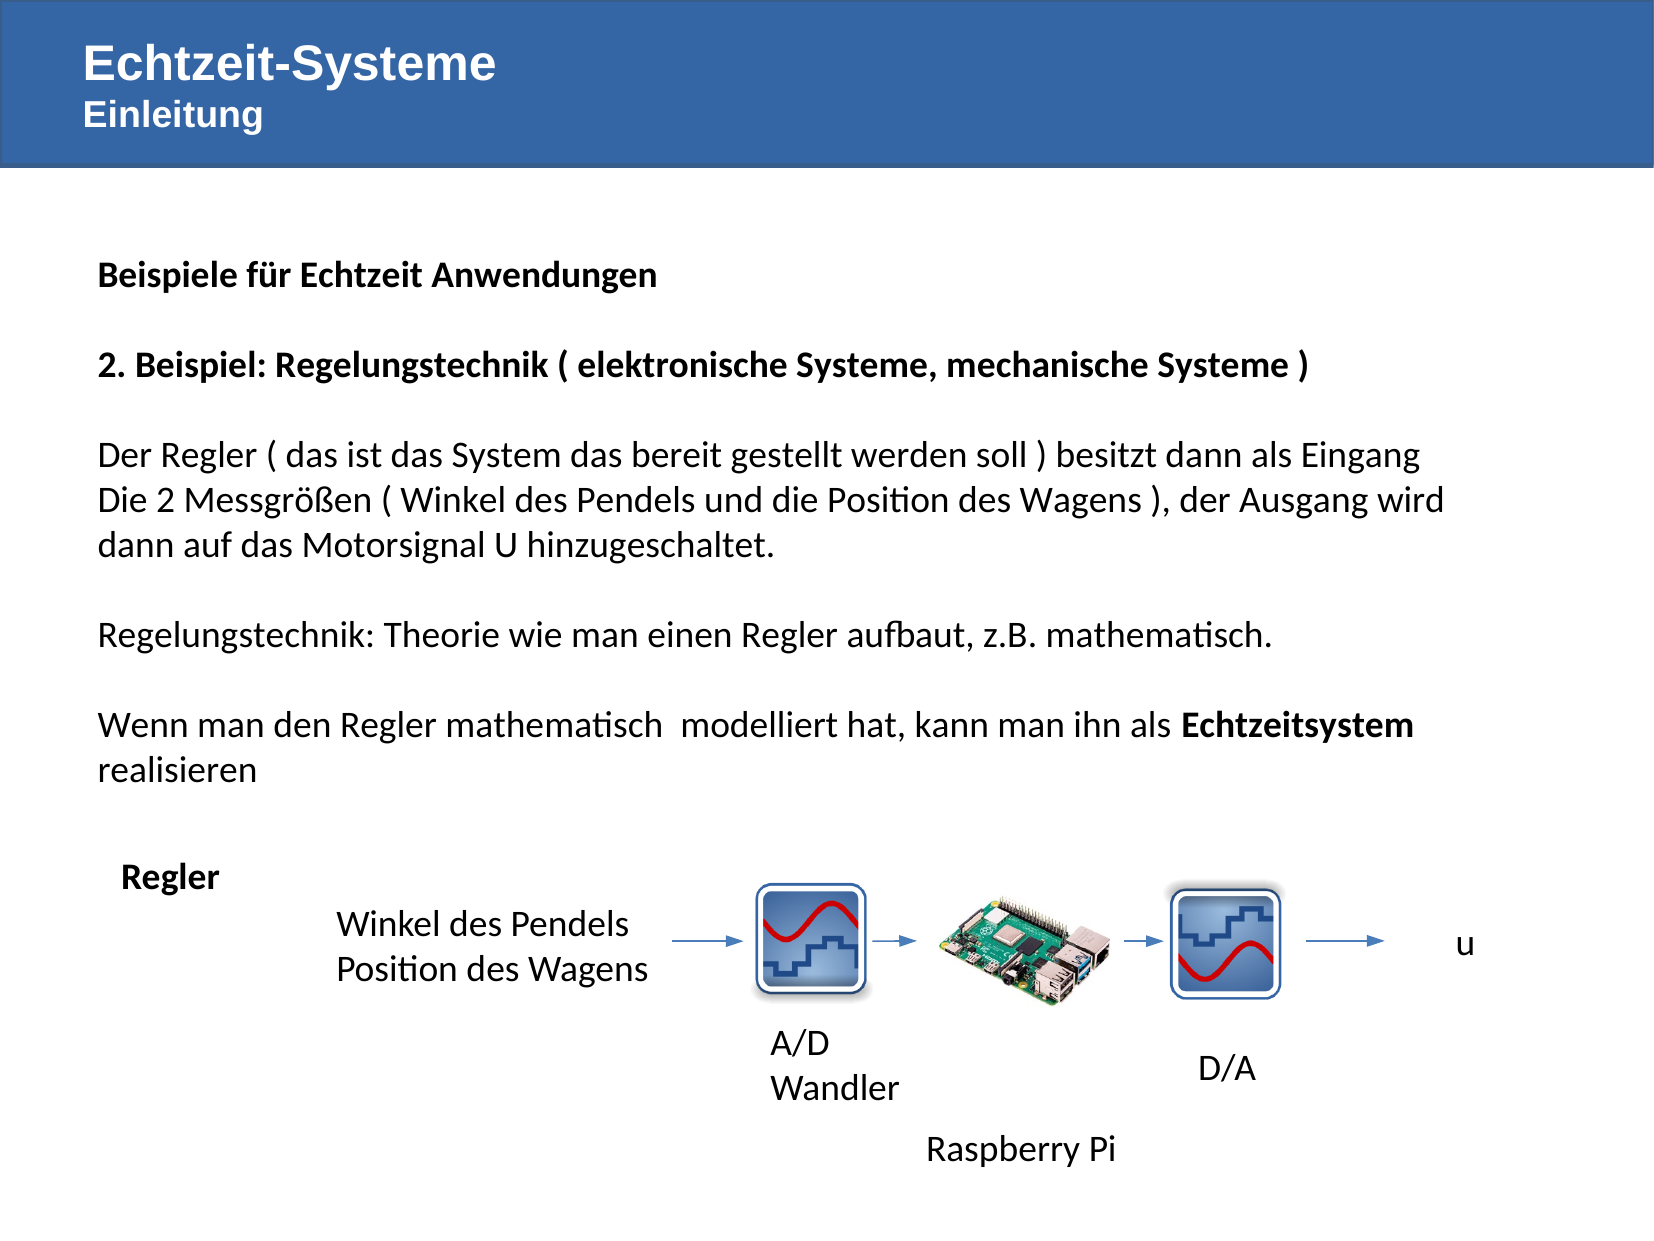

# Echtzeit-Systeme Einleitung
Beispiele für Echtzeit Anwendungen
2. Beispiel: Regelungstechnik ( elektronische Systeme, mechanische Systeme )
Der Regler ( das ist das System das bereit gestellt werden soll ) besitzt dann als Eingang
Die 2 Messgrößen ( Winkel des Pendels und die Position des Wagens ), der Ausgang wird dann auf das Motorsignal U hinzugeschaltet.
Regelungstechnik: Theorie wie man einen Regler aufbaut, z.B. mathematisch.
Wenn man den Regler mathematisch modelliert hat, kann man ihn als Echtzeitsystem realisieren
Regler
Winkel des Pendels
Position des Wagens
u
A/D
Wandler
D/A
Raspberry Pi